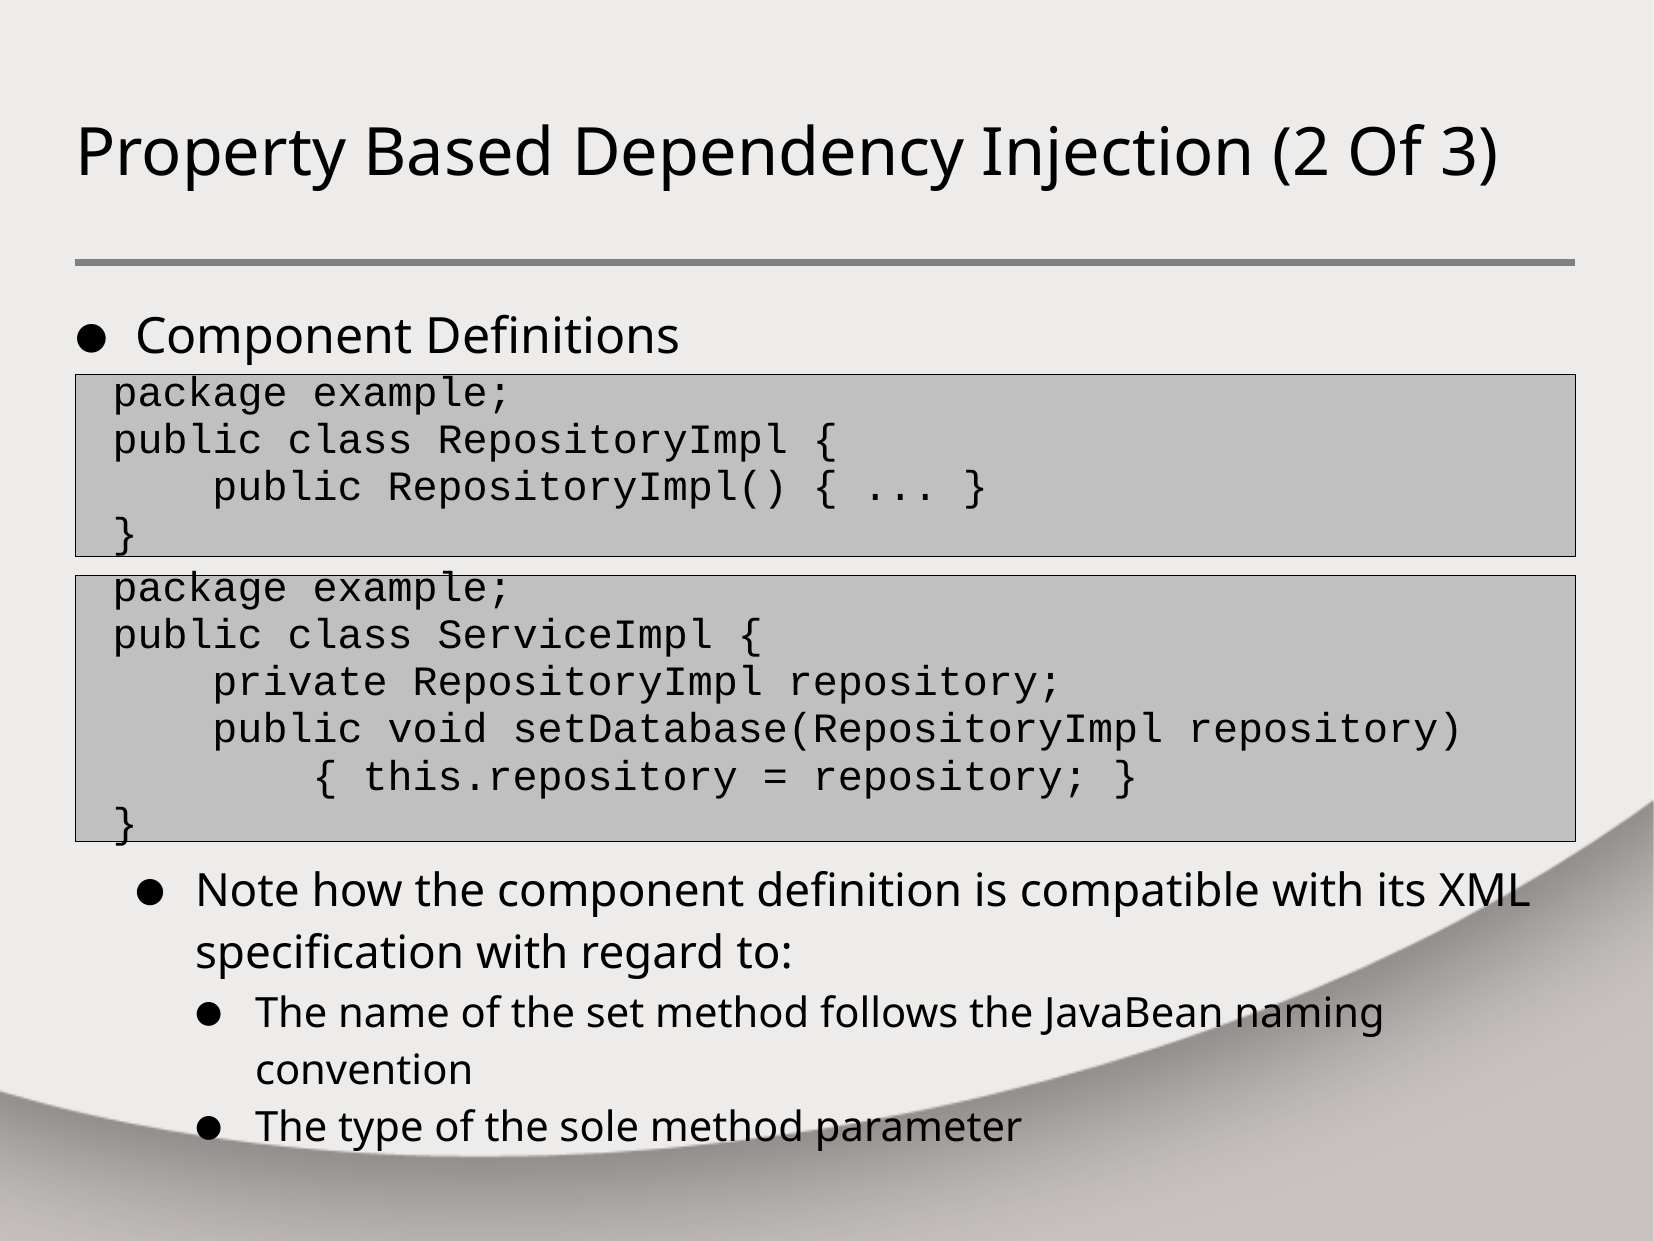

# Property Based Dependency Injection (2 Of 3)
Component Definitions
Note how the component definition is compatible with its XML specification with regard to:
The name of the set method follows the JavaBean naming convention
The type of the sole method parameter
package example;
public class RepositoryImpl {
 public RepositoryImpl() { ... }
}
package example;
public class ServiceImpl {
 private RepositoryImpl repository;
 public void setDatabase(RepositoryImpl repository)
 { this.repository = repository; }
}